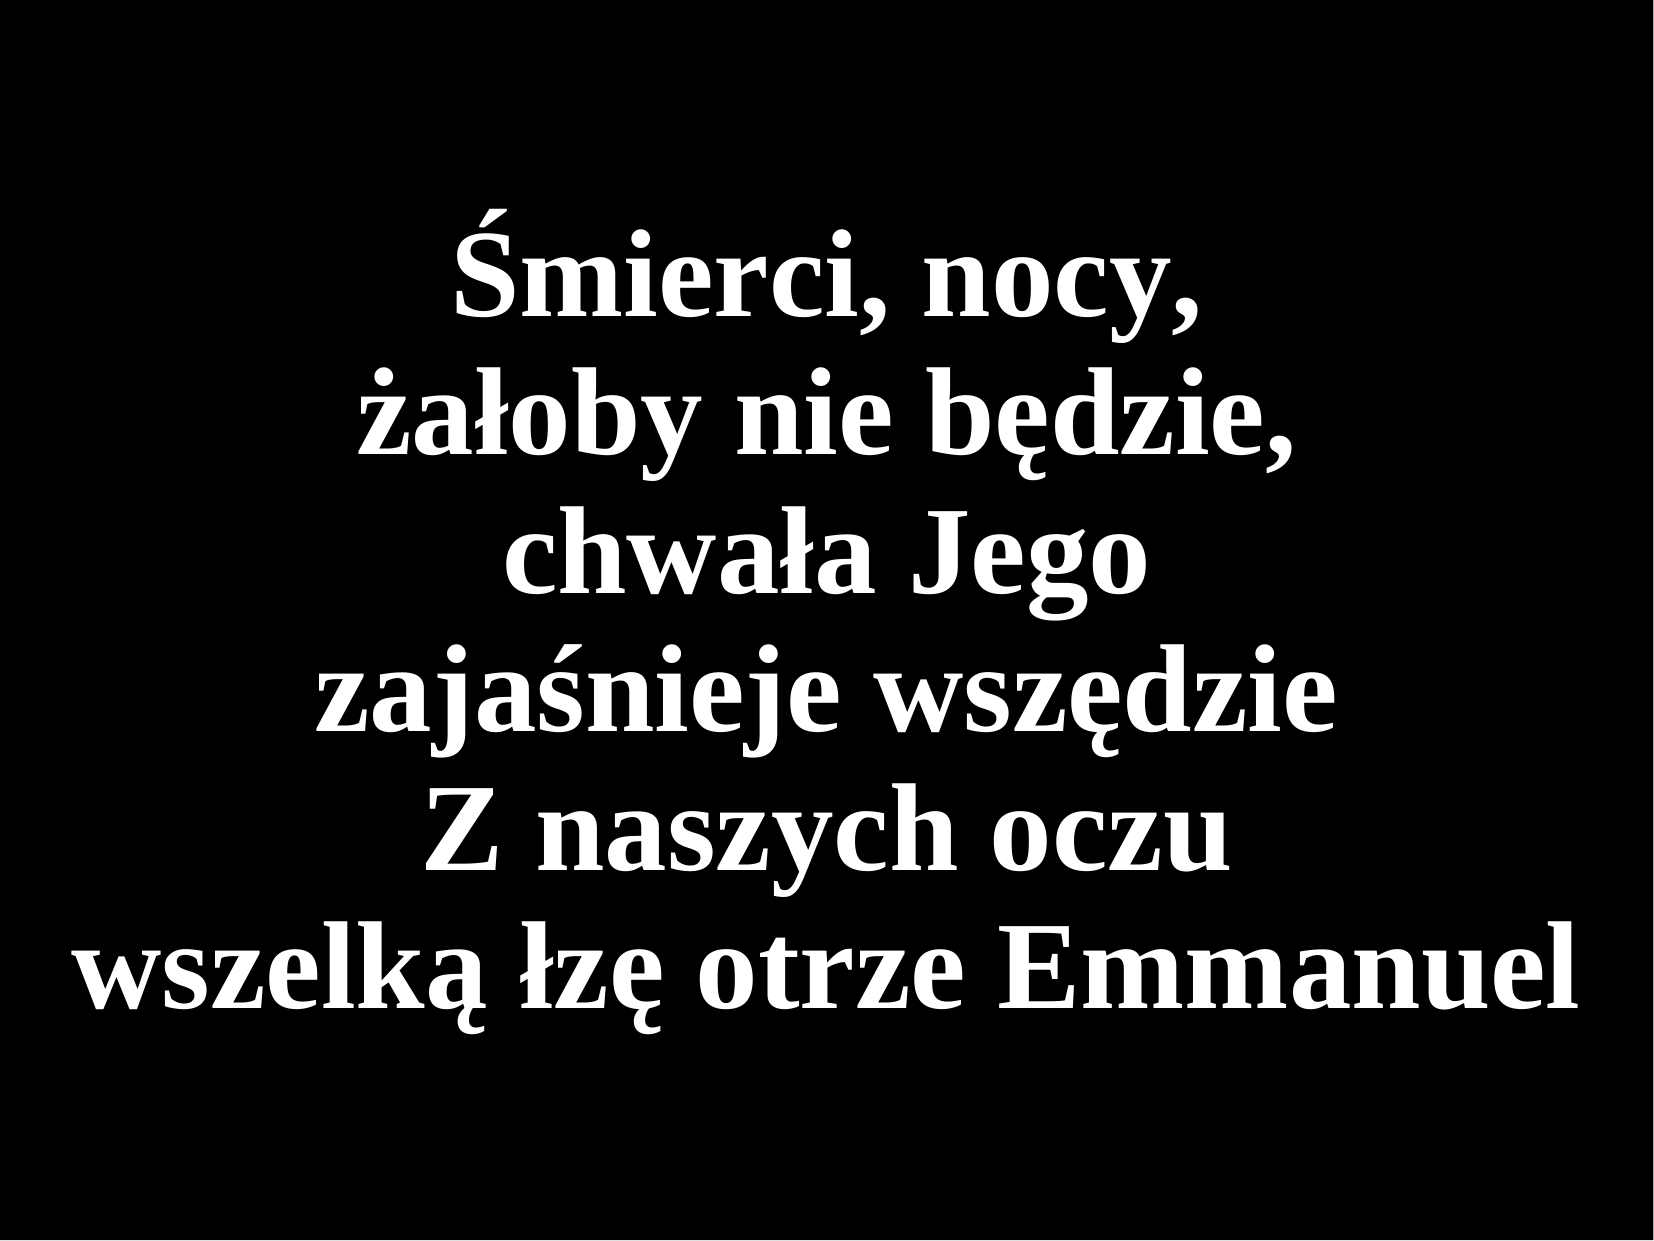

# Śmierci, nocy, żałoby nie będzie, chwała Jego zajaśnieje wszędzie Z naszych oczu wszelką łzę otrze Emmanuel